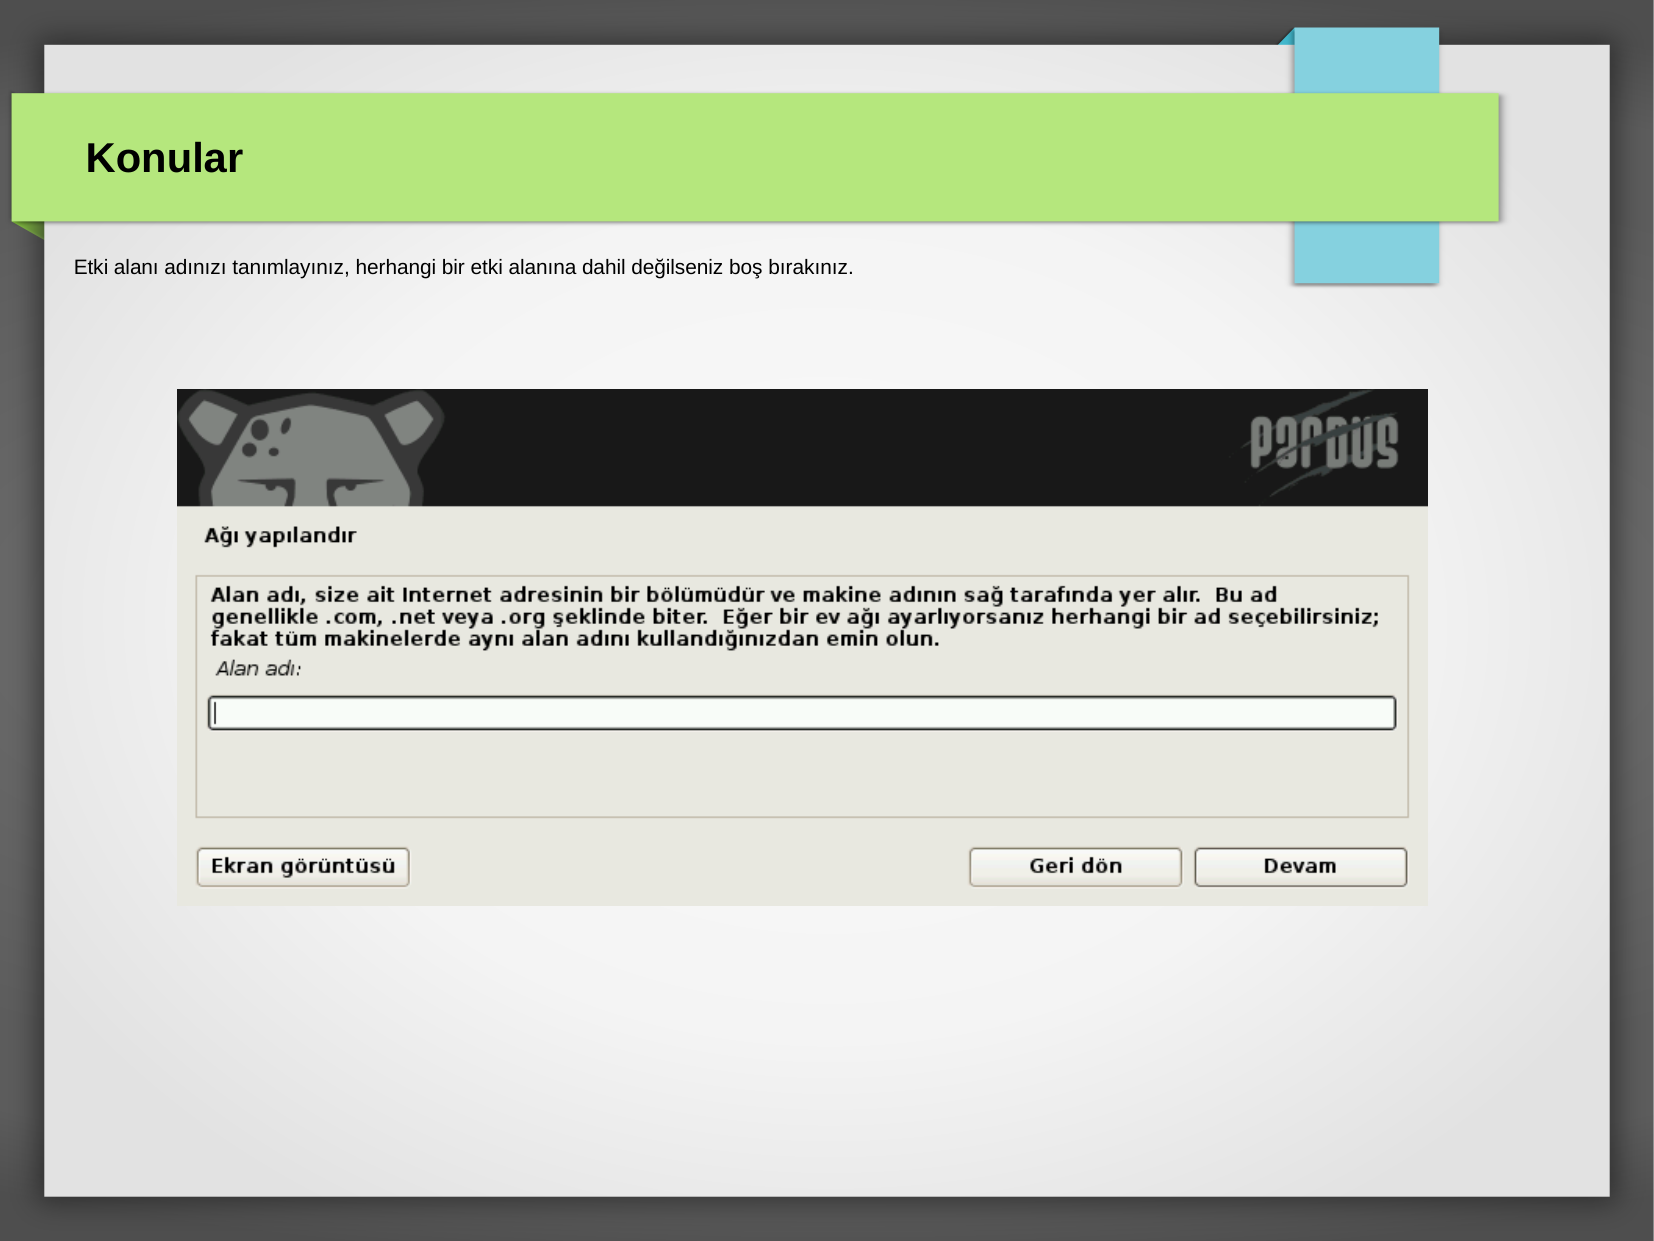

Konular
Etki alanı adınızı tanımlayınız, herhangi bir etki alanına dahil değilseniz boş bırakınız.